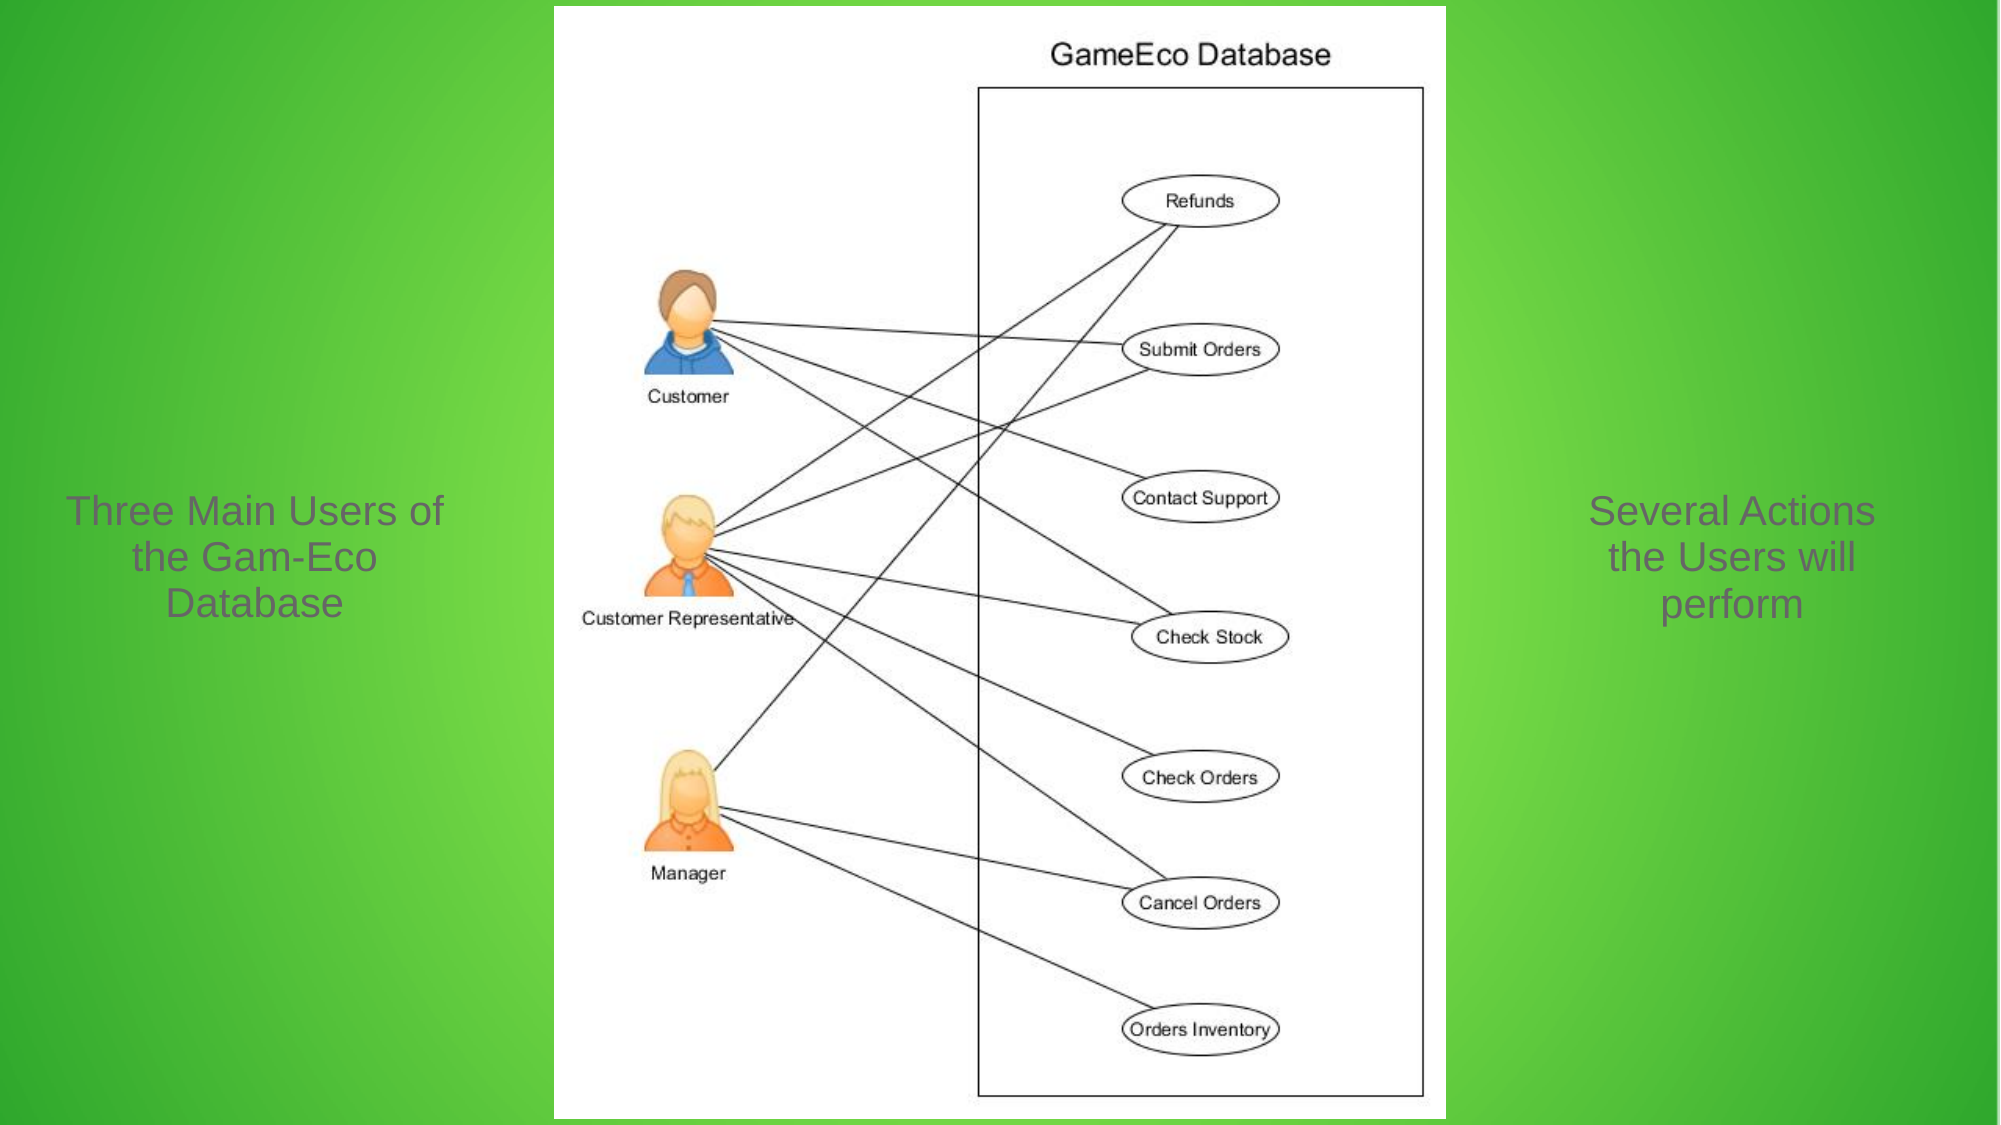

Three Main Users of the Gam-Eco Database
Several Actions the Users will perform